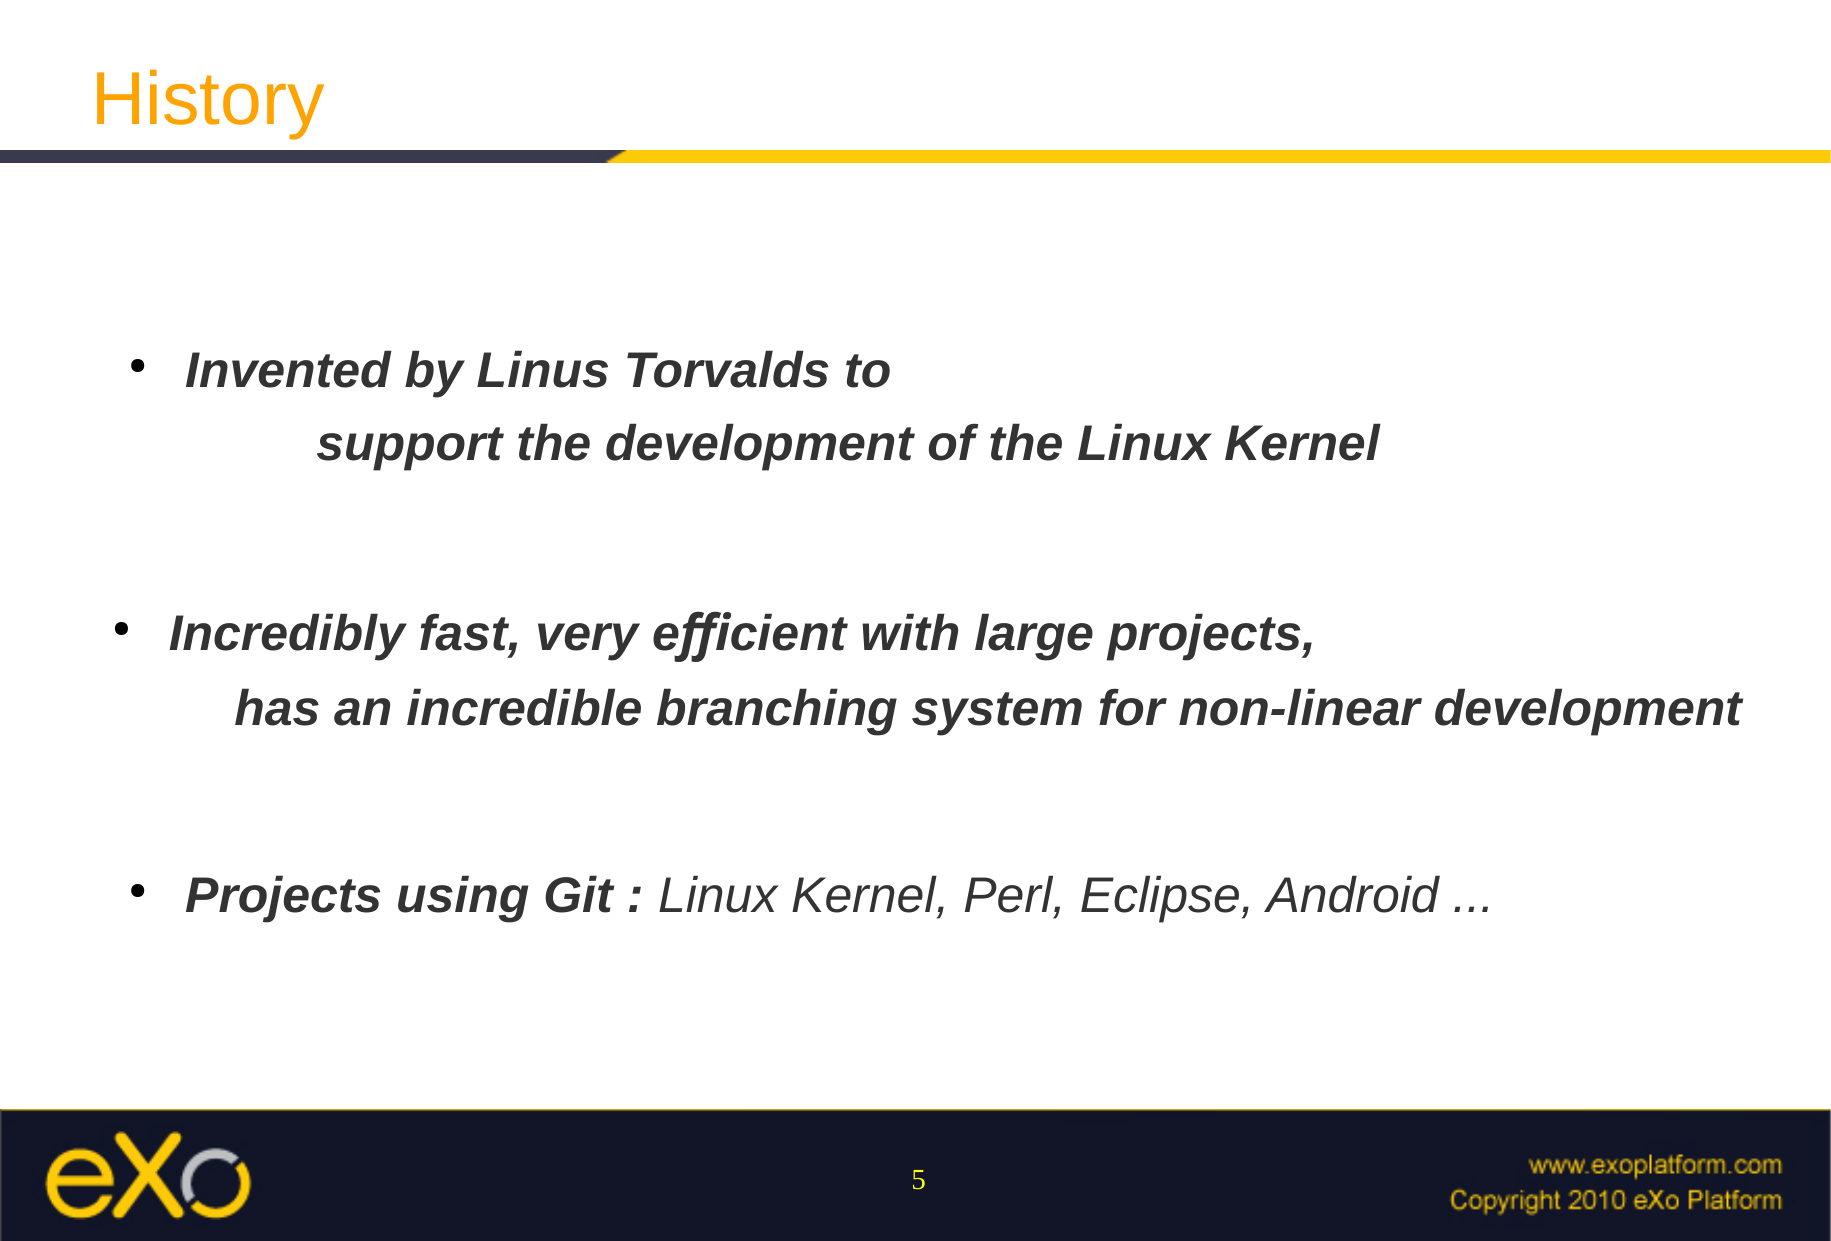

History
# Invented by Linus Torvalds to
support the development of the Linux Kernel
Incredibly fast, very eﬃcient with large projects,
has an incredible branching system for non-linear development
Projects using Git : Linux Kernel, Perl, Eclipse, Android ...